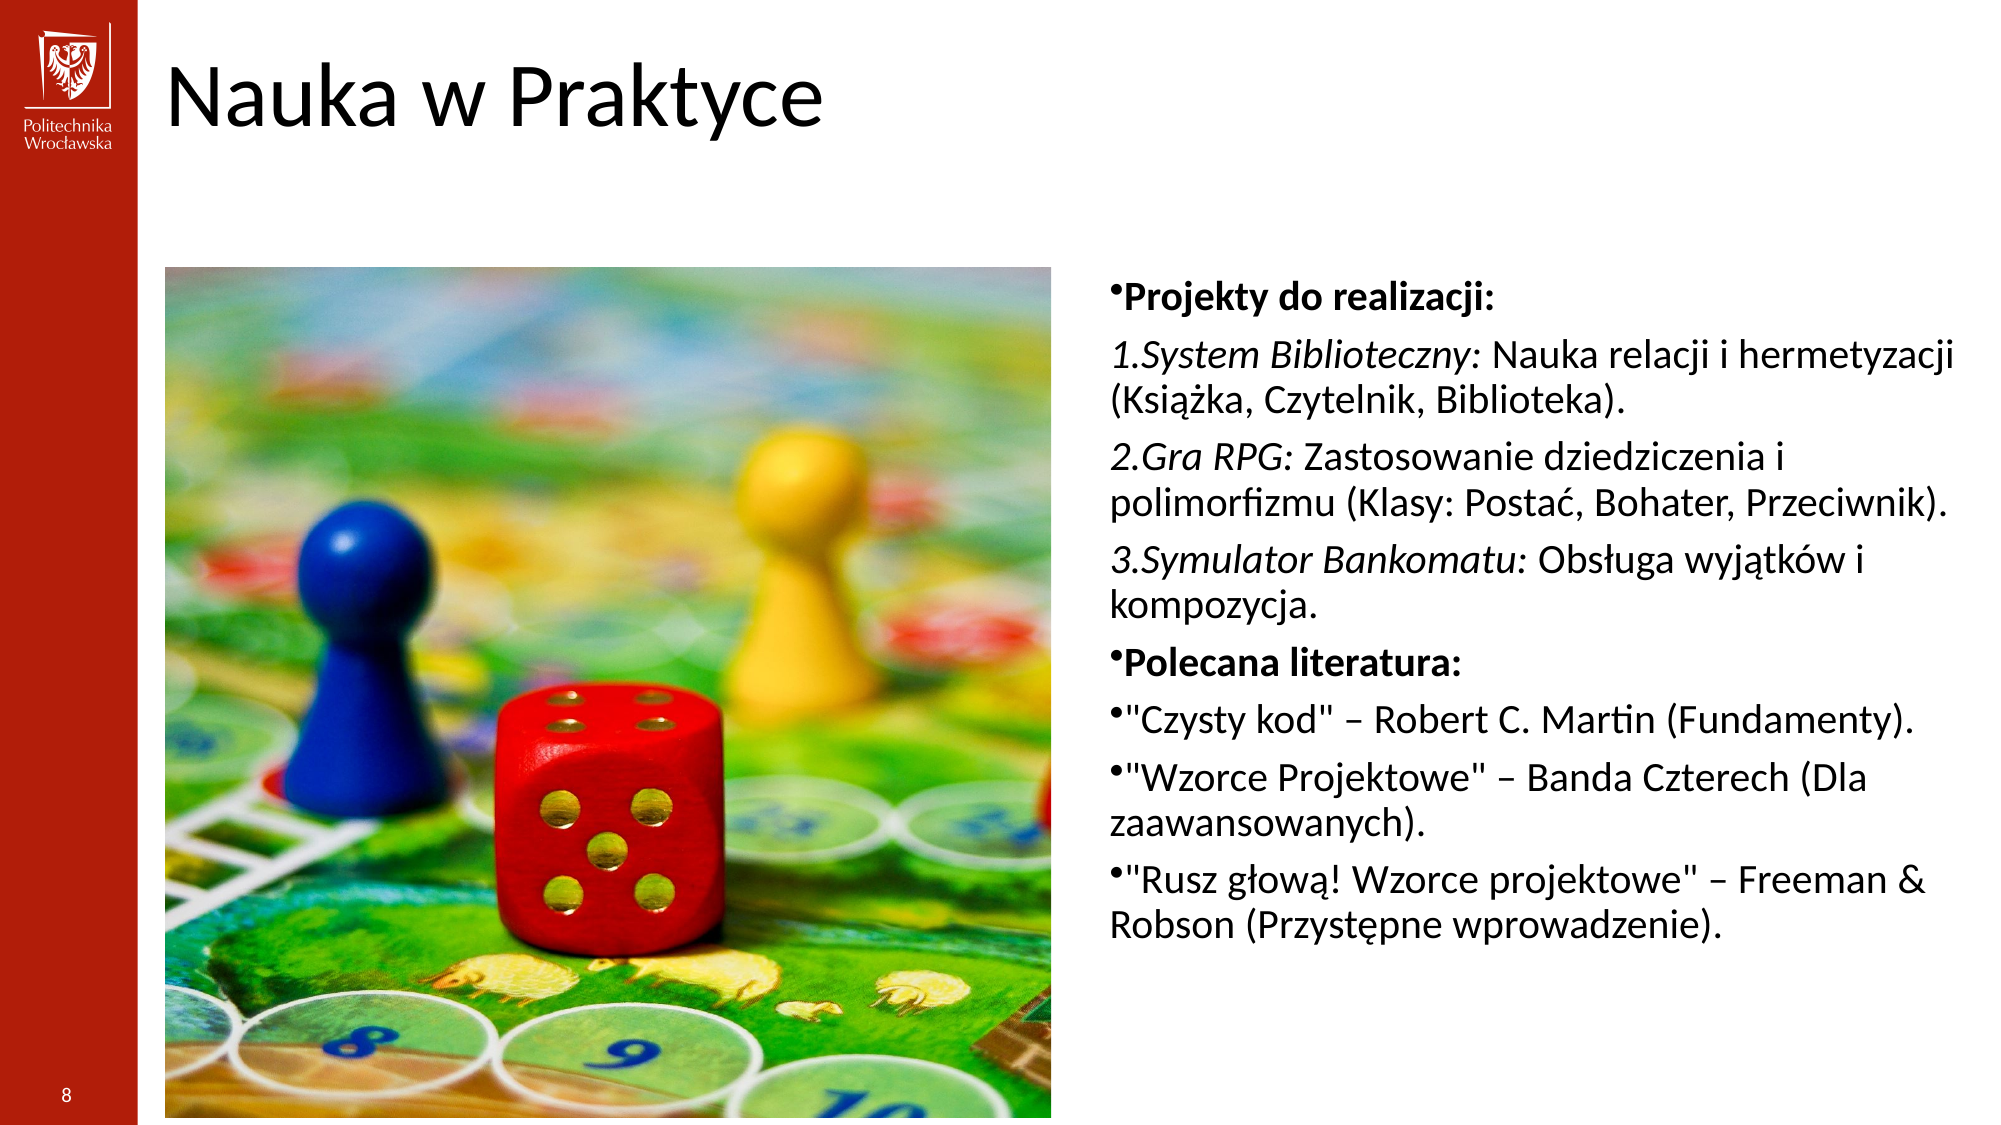

Nauka w Praktyce
# Projekty do realizacji:
System Biblioteczny: Nauka relacji i hermetyzacji (Książka, Czytelnik, Biblioteka).
Gra RPG: Zastosowanie dziedziczenia i polimorfizmu (Klasy: Postać, Bohater, Przeciwnik).
Symulator Bankomatu: Obsługa wyjątków i kompozycja.
Polecana literatura:
"Czysty kod" – Robert C. Martin (Fundamenty).
"Wzorce Projektowe" – Banda Czterech (Dla zaawansowanych).
"Rusz głową! Wzorce projektowe" – Freeman & Robson (Przystępne wprowadzenie).